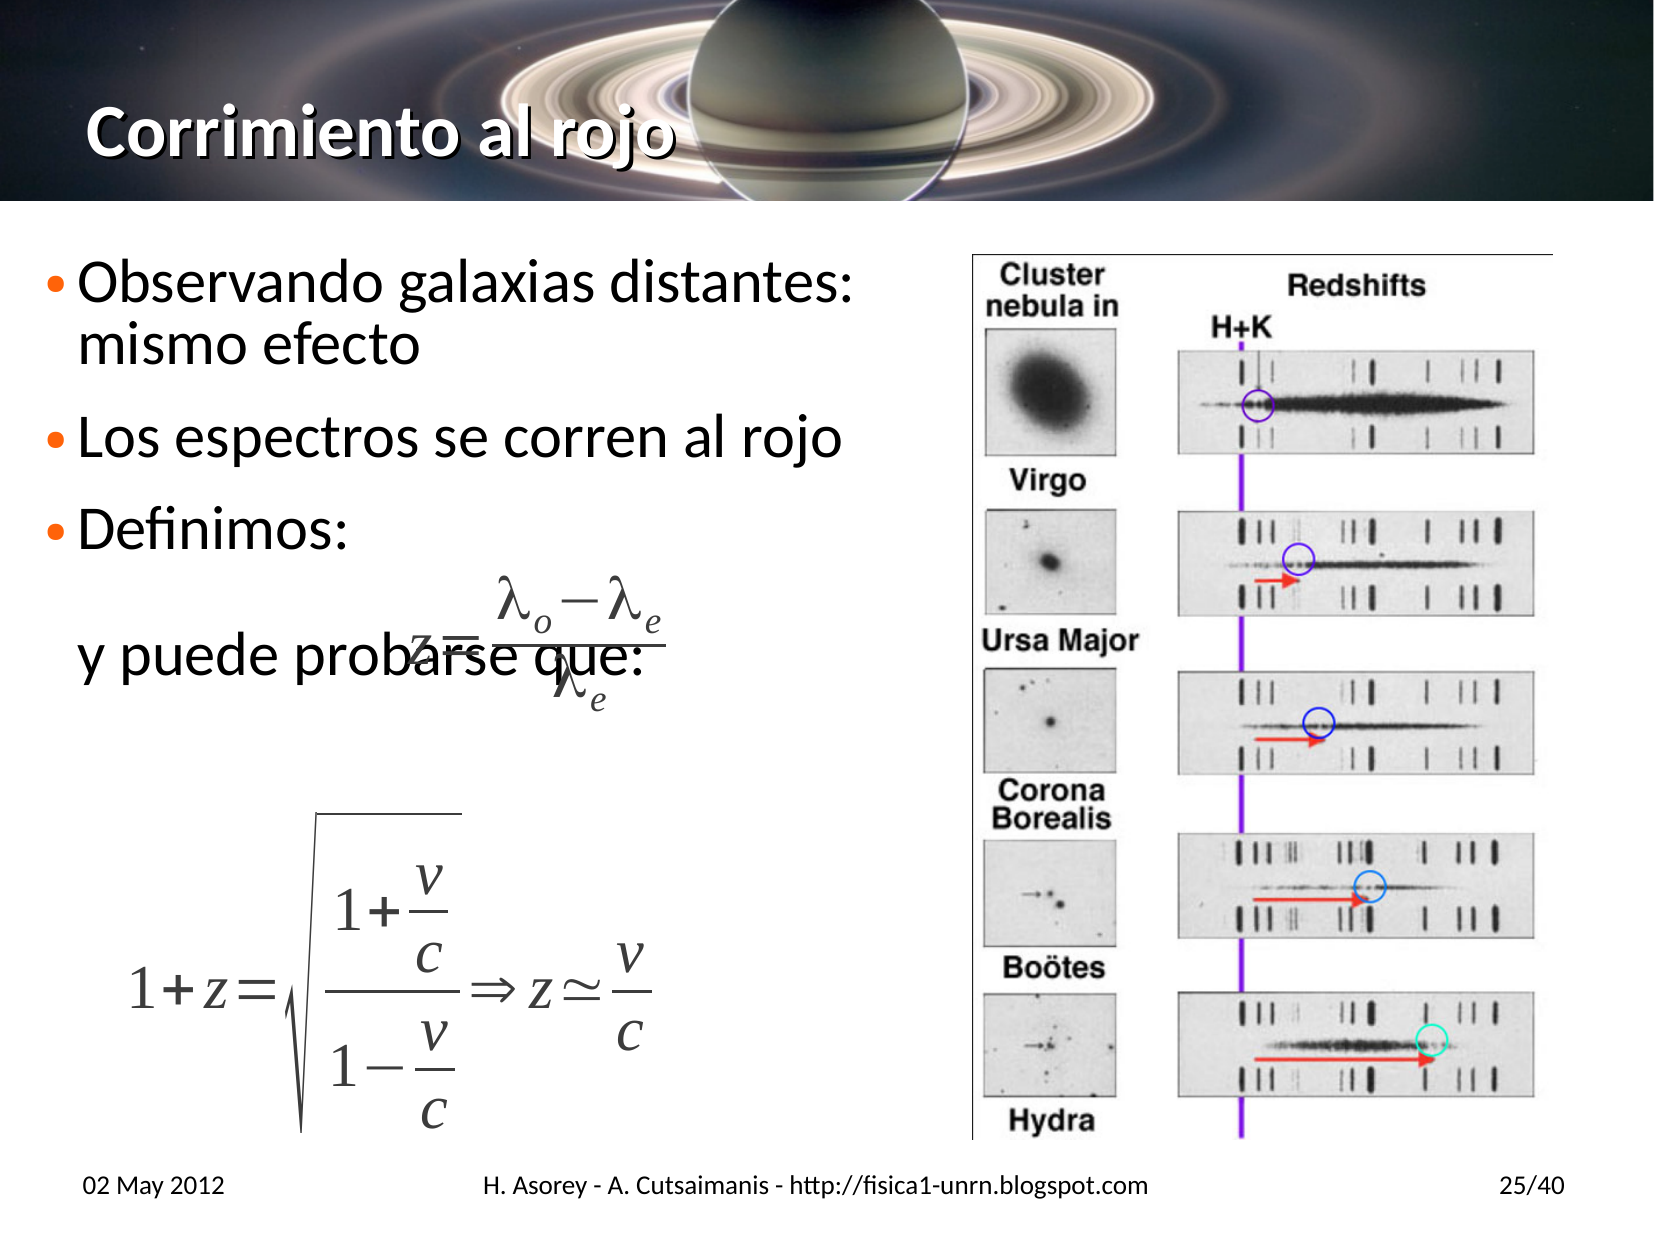

Corrimiento al rojo
# Observando galaxias distantes: mismo efecto
Los espectros se corren al rojo
Definimos:
y puede probarse que:
02 May 2012
H. Asorey - A. Cutsaimanis - http://fisica1-unrn.blogspot.com
25